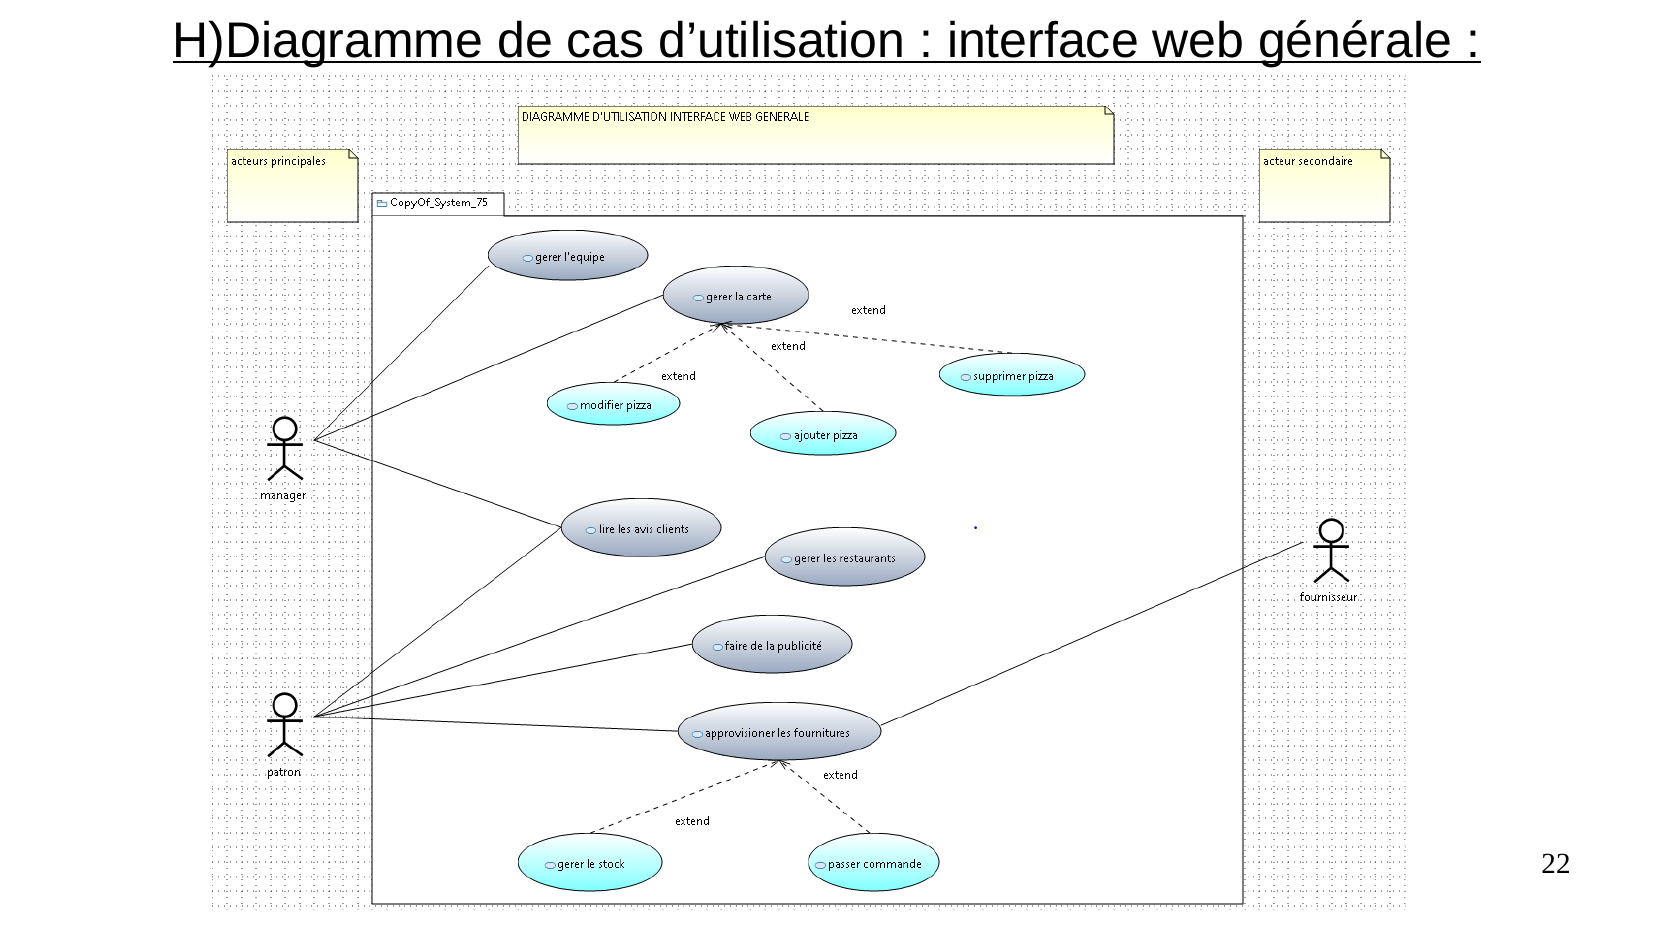

# H)Diagramme de cas d’utilisation : interface web générale :
22